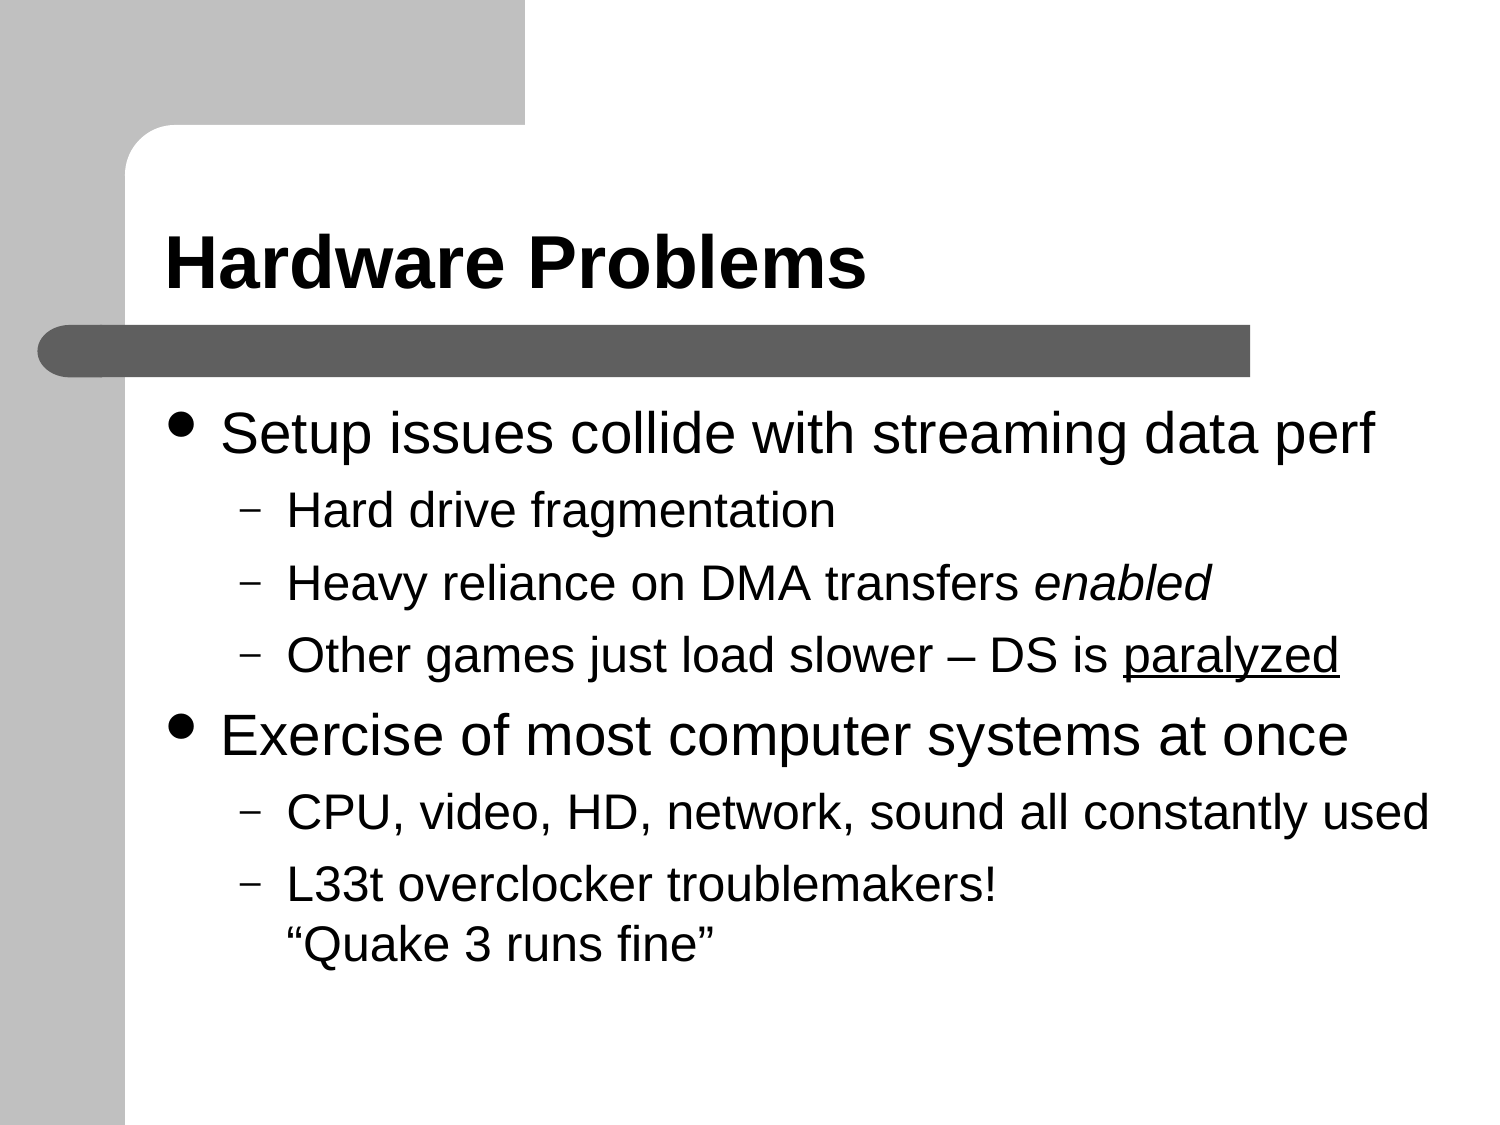

# Hardware Problems
Setup issues collide with streaming data perf
Hard drive fragmentation
Heavy reliance on DMA transfers enabled
Other games just load slower – DS is paralyzed
Exercise of most computer systems at once
CPU, video, HD, network, sound all constantly used
L33t overclocker troublemakers!
“Quake 3 runs fine”